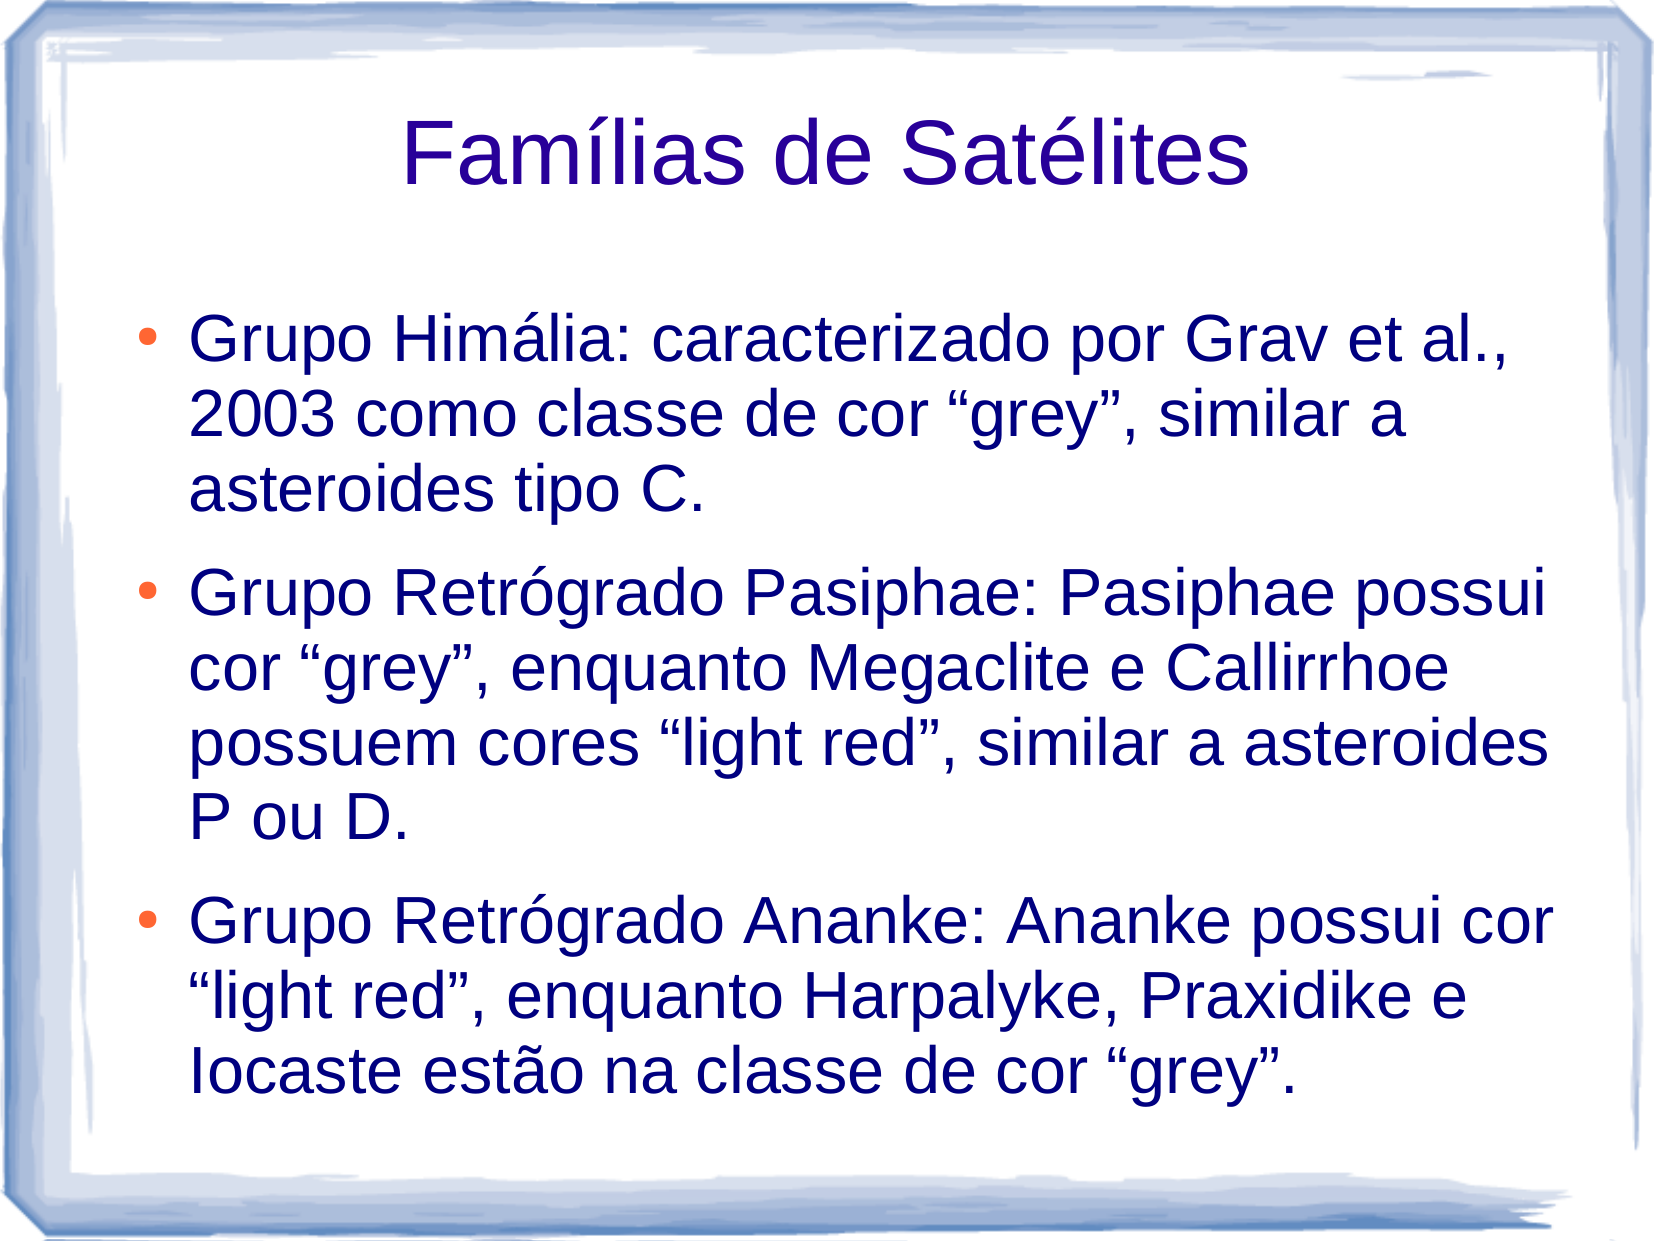

# Famílias de Satélites
Grupo Himália: caracterizado por Grav et al., 2003 como classe de cor “grey”, similar a asteroides tipo C.
Grupo Retrógrado Pasiphae: Pasiphae possui cor “grey”, enquanto Megaclite e Callirrhoe possuem cores “light red”, similar a asteroides P ou D.
Grupo Retrógrado Ananke: Ananke possui cor “light red”, enquanto Harpalyke, Praxidike e Iocaste estão na classe de cor “grey”.